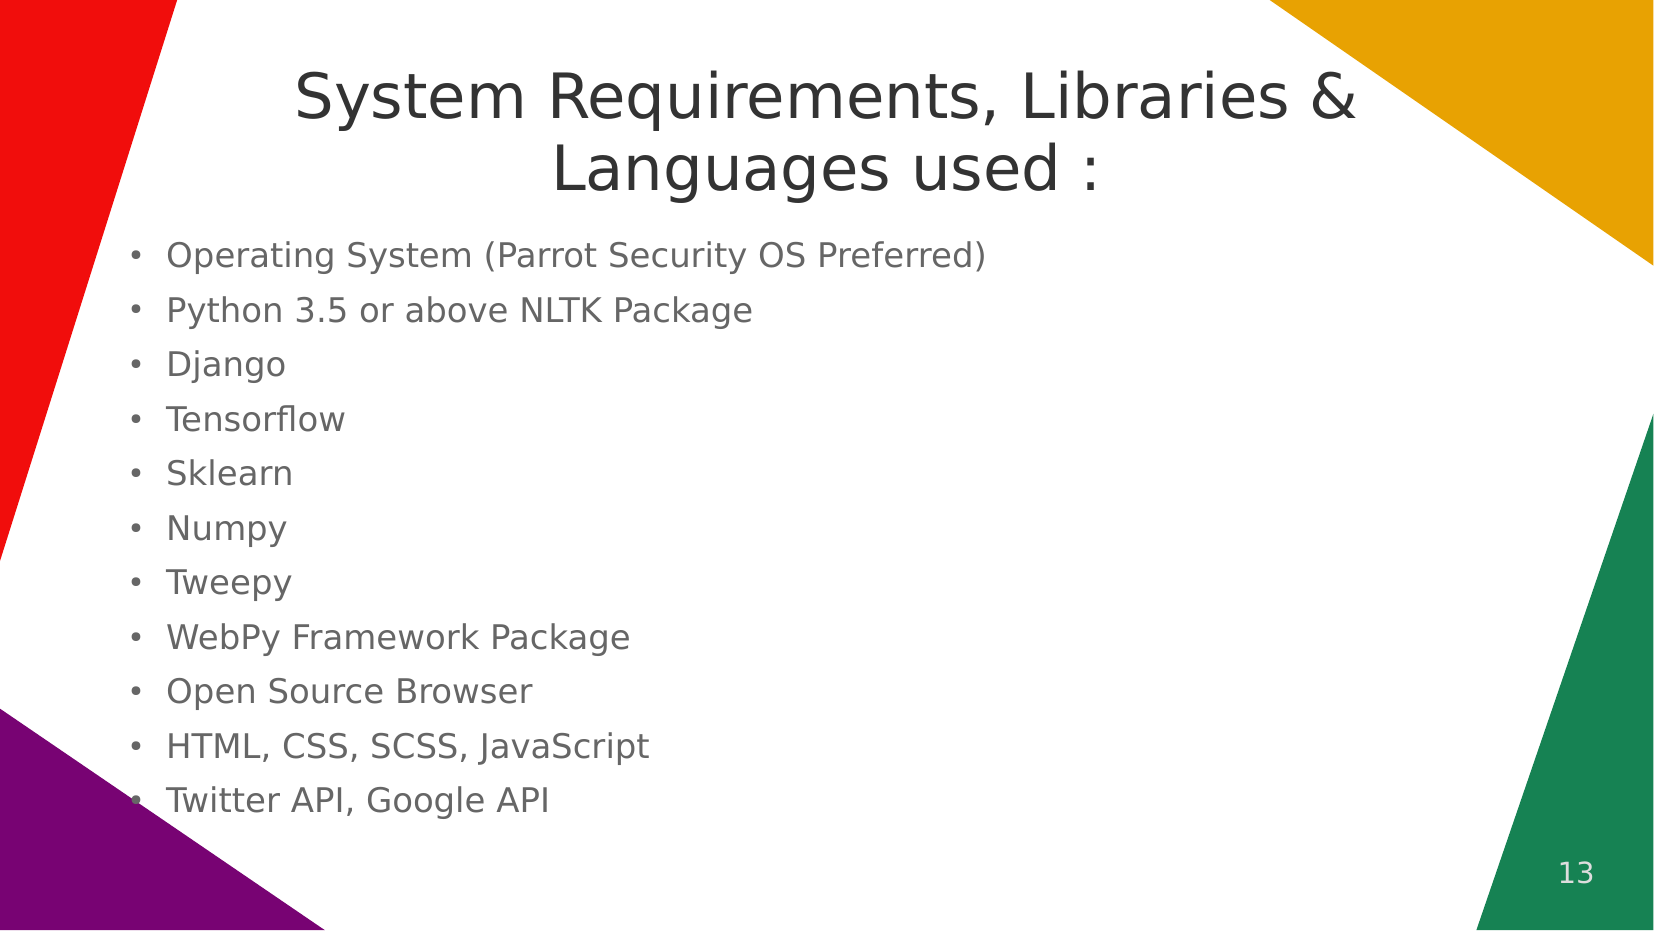

# System Requirements, Libraries & Languages used :
Operating System (Parrot Security OS Preferred)
Python 3.5 or above NLTK Package
Django
Tensorflow
Sklearn
Numpy
Tweepy
WebPy Framework Package
Open Source Browser
HTML, CSS, SCSS, JavaScript
Twitter API, Google API
13